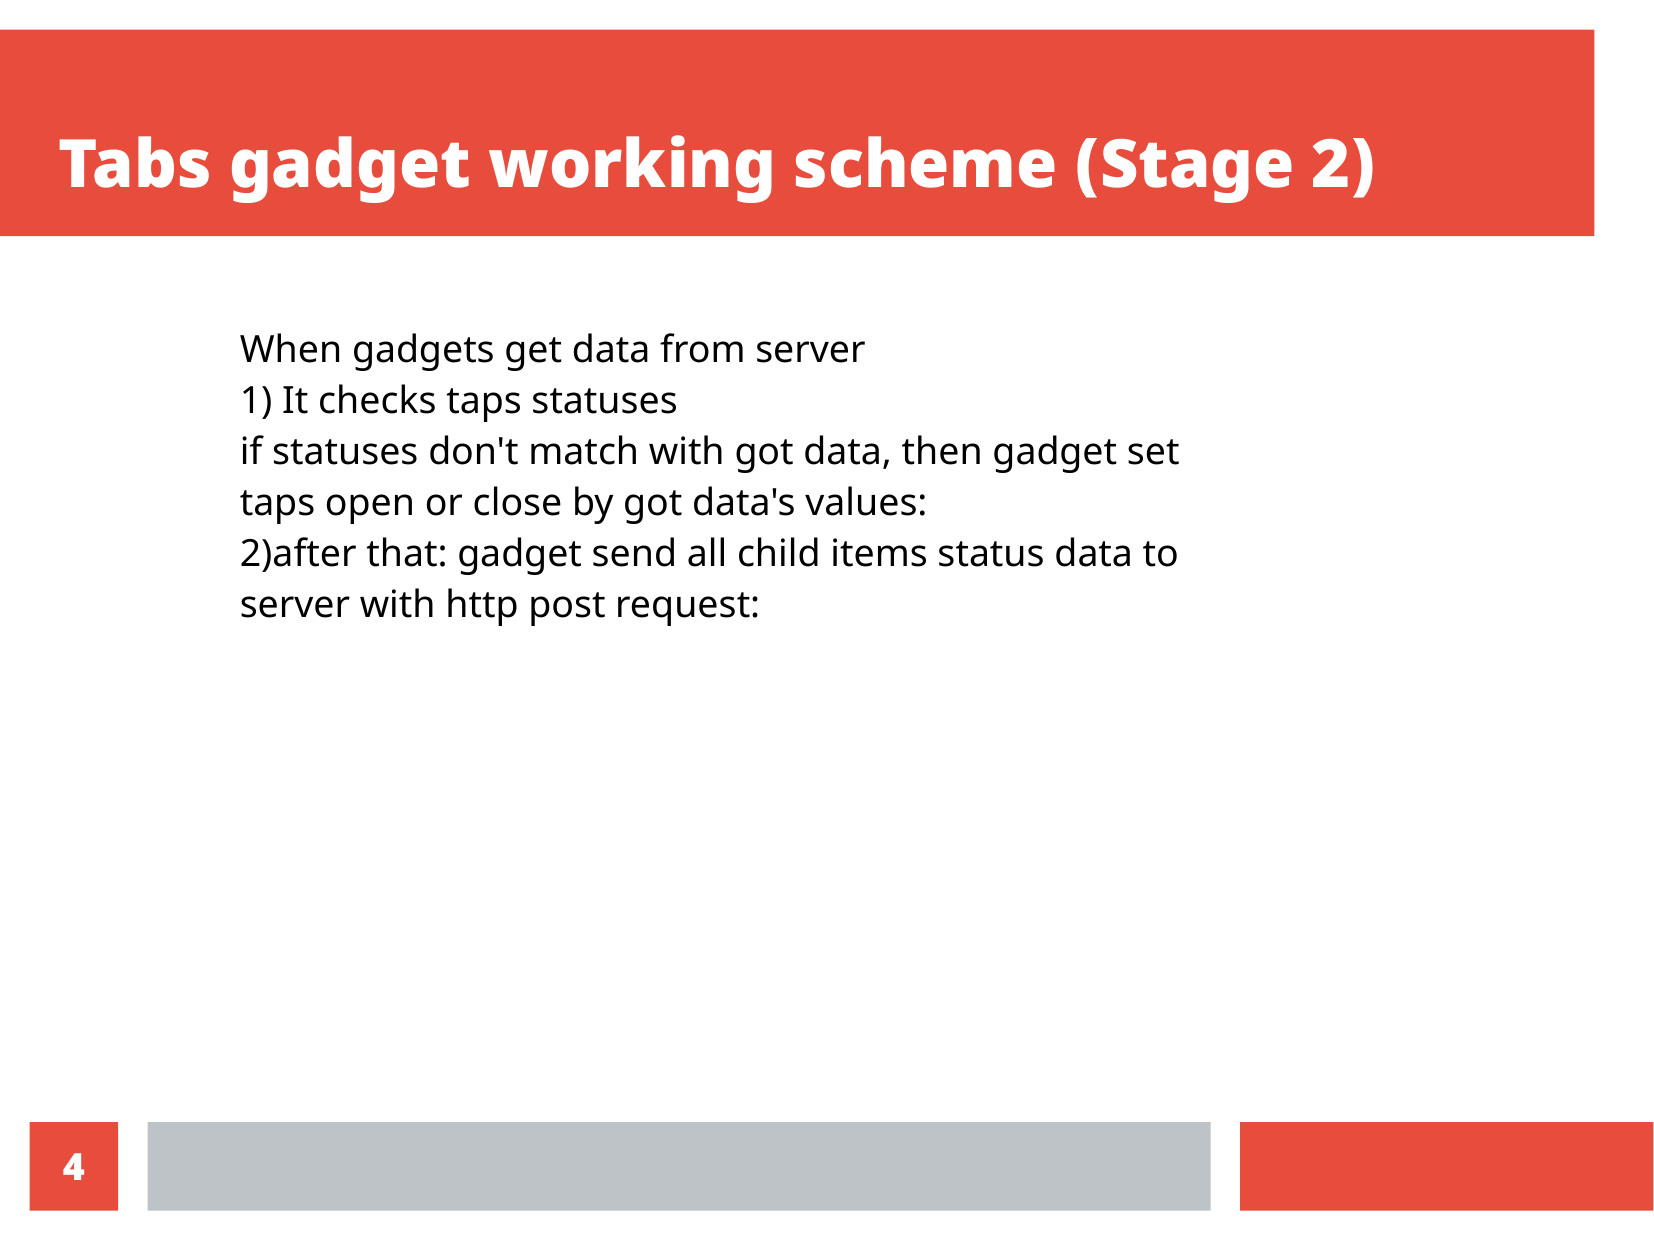

# Tabs gadget working scheme (Stage 2)
When gadgets get data from server
1) It checks taps statuses
if statuses don't match with got data, then gadget set taps open or close by got data's values:
2)after that: gadget send all child items status data to server with http post request:
4